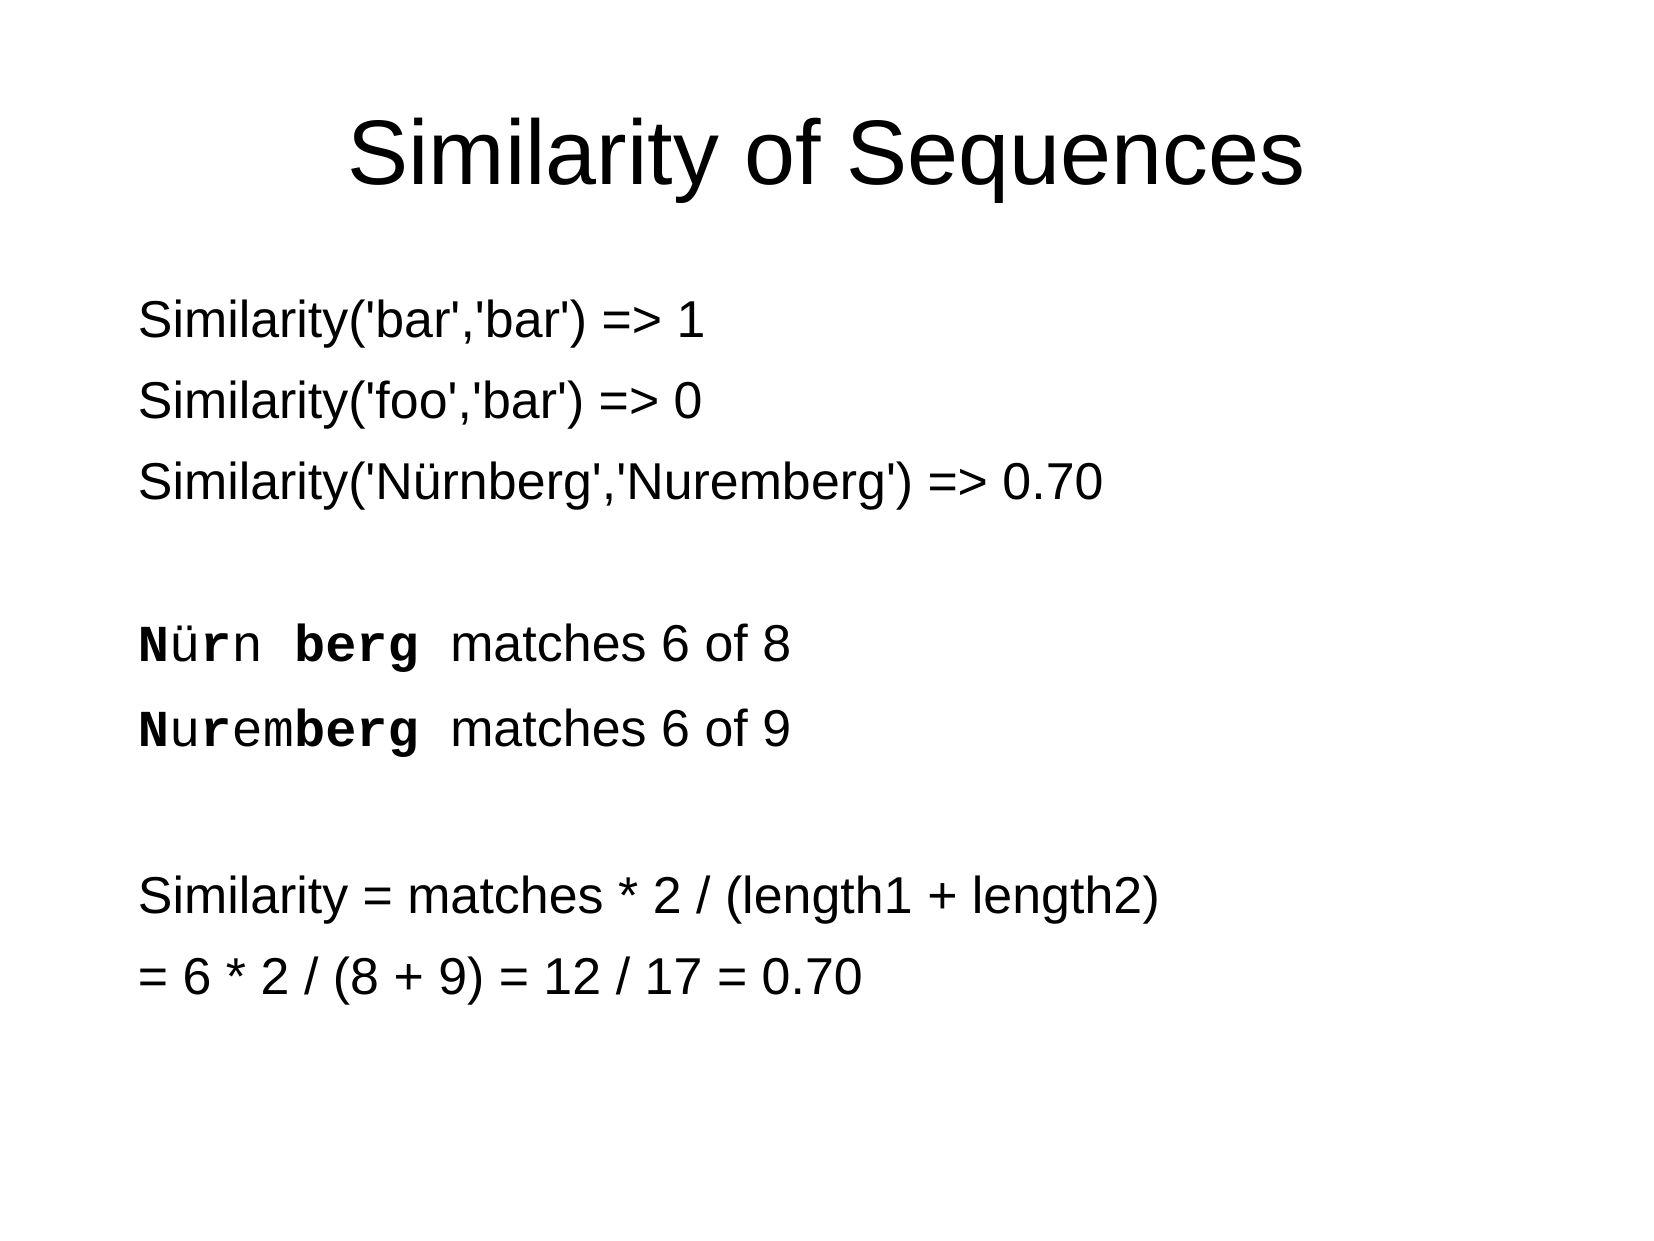

# Similarity of Sequences
Similarity('bar','bar') => 1
Similarity('foo','bar') => 0
Similarity('Nürnberg','Nuremberg') => 0.70
Nürn berg matches 6 of 8
Nuremberg matches 6 of 9
Similarity = matches * 2 / (length1 + length2)
= 6 * 2 / (8 + 9) = 12 / 17 = 0.70